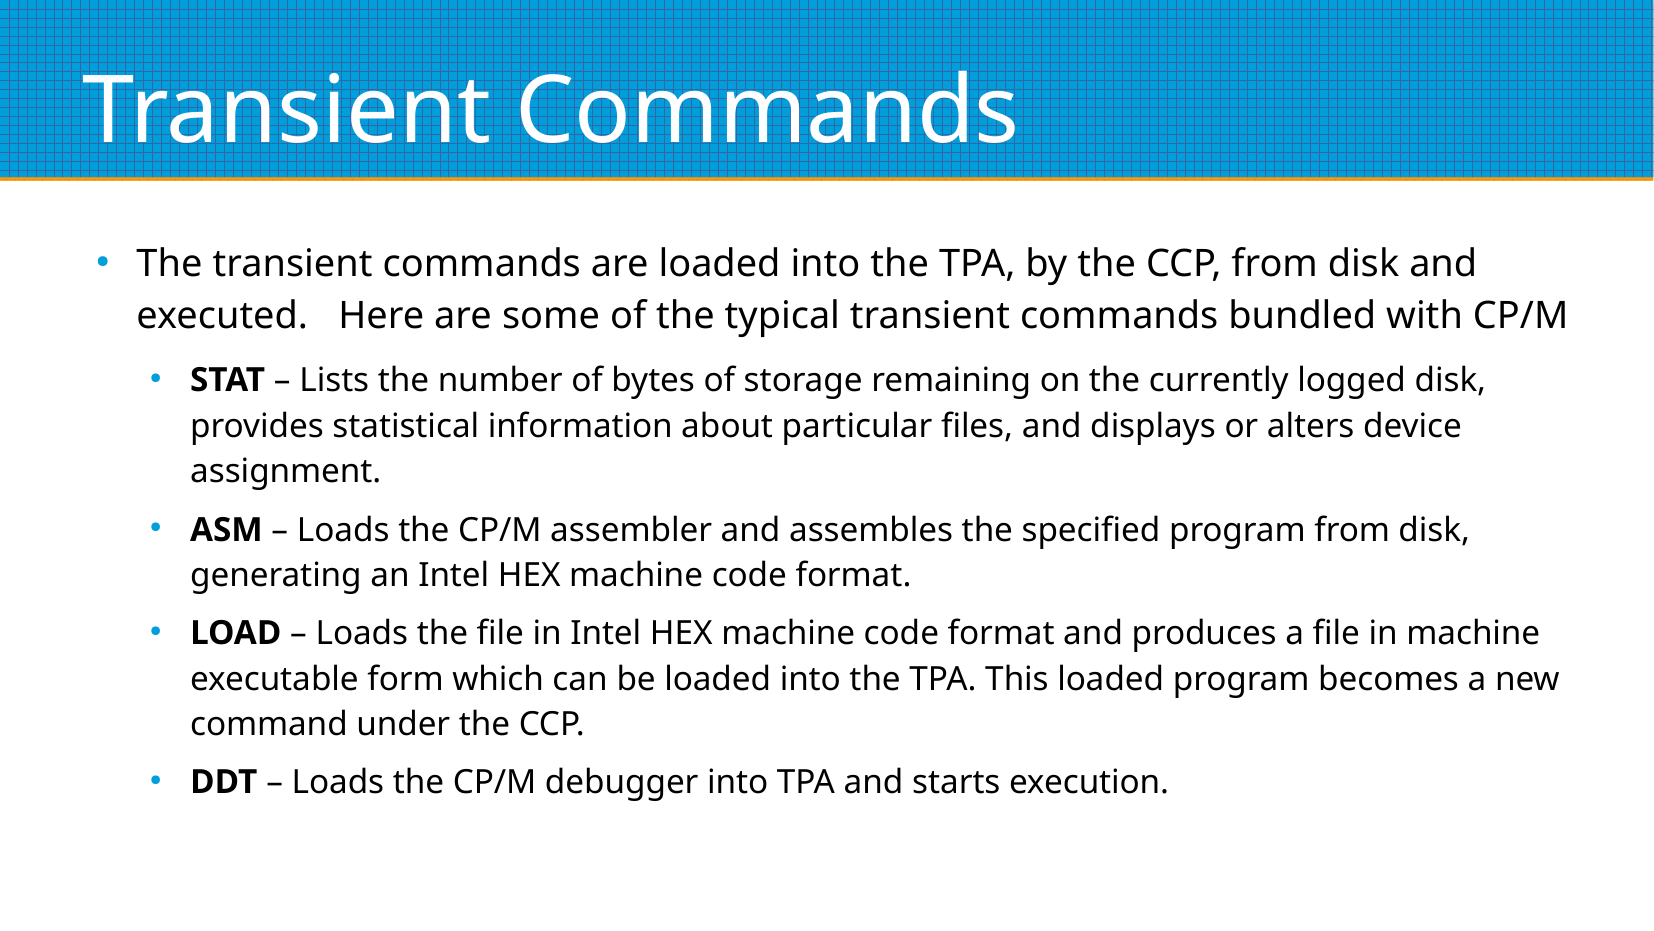

# Transient Commands
The transient commands are loaded into the TPA, by the CCP, from disk and executed. Here are some of the typical transient commands bundled with CP/M
STAT – Lists the number of bytes of storage remaining on the currently logged disk, provides statistical information about particular files, and displays or alters device assignment.
ASM – Loads the CP/M assembler and assembles the specified program from disk, generating an Intel HEX machine code format.
LOAD – Loads the file in Intel HEX machine code format and produces a file in machine executable form which can be loaded into the TPA. This loaded program becomes a new command under the CCP.
DDT – Loads the CP/M debugger into TPA and starts execution.